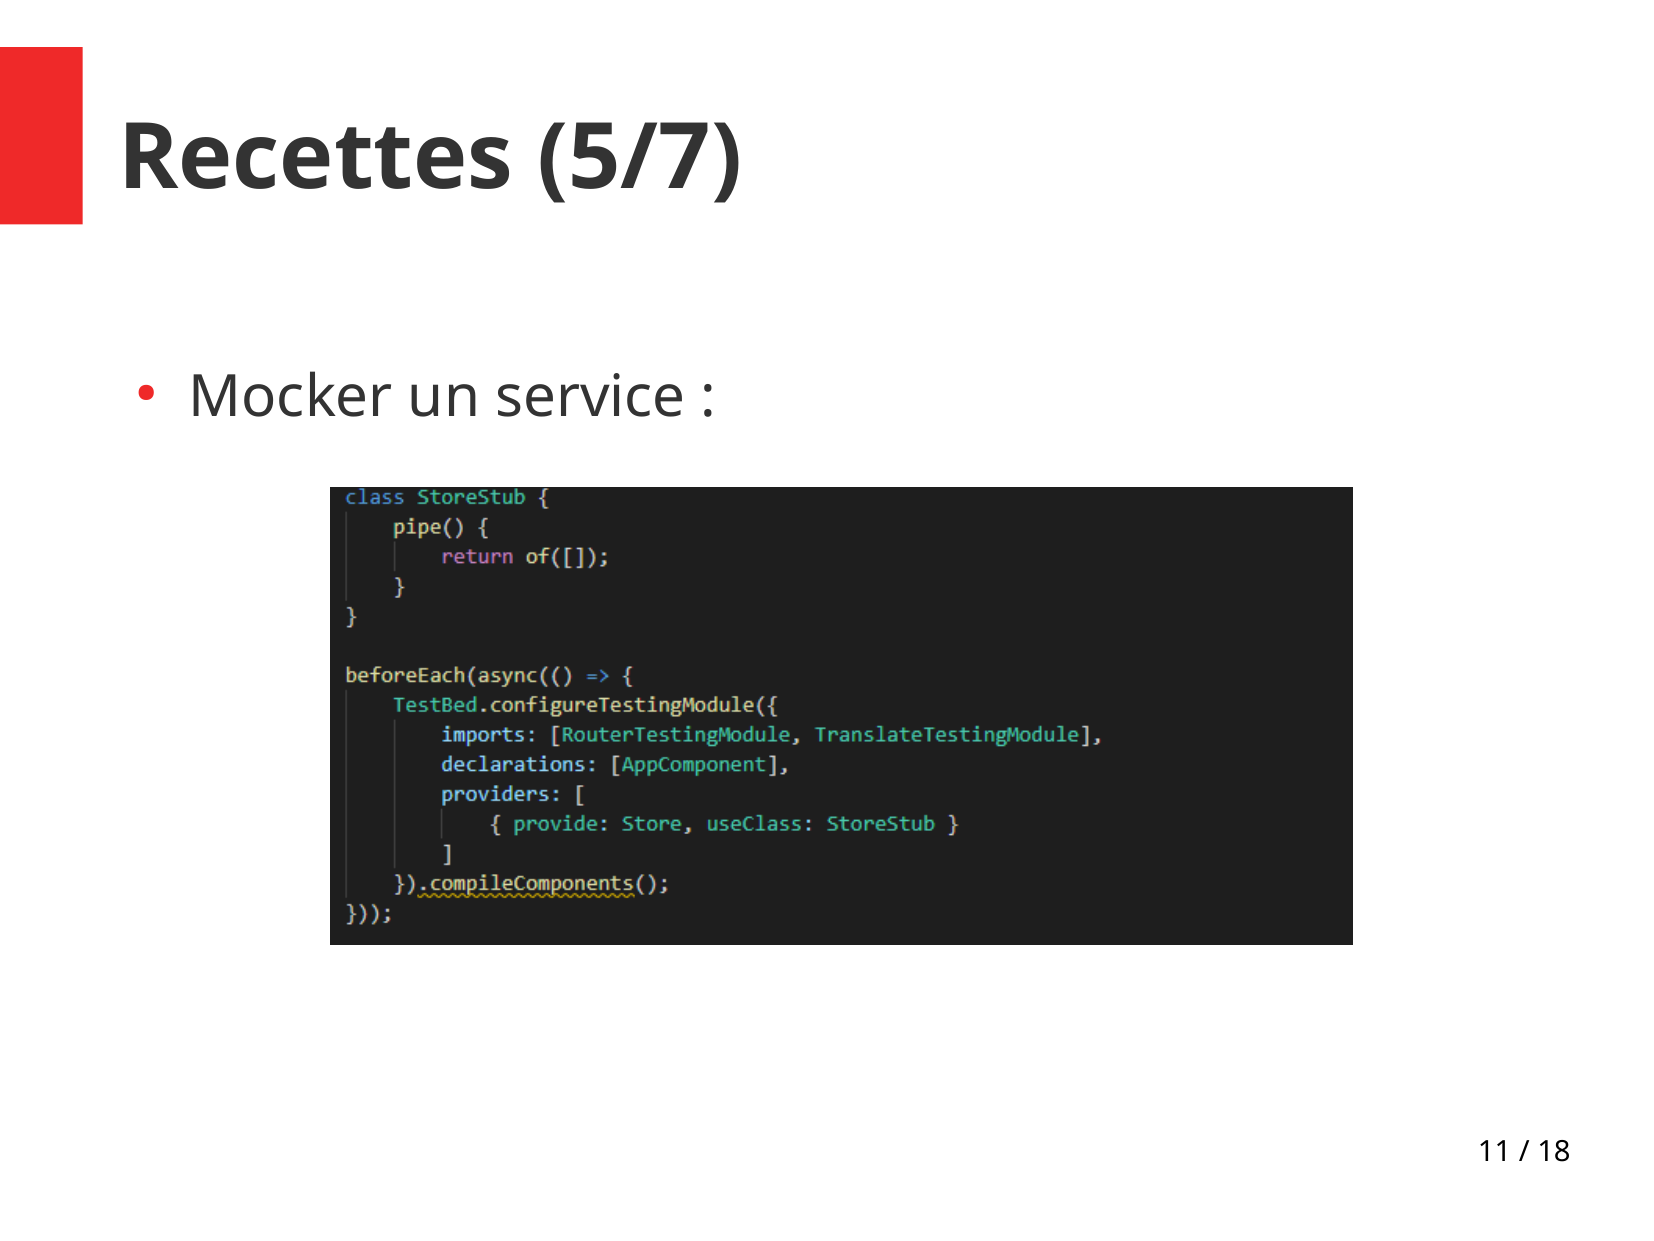

# Recettes (5/7)
Mocker un service :
11